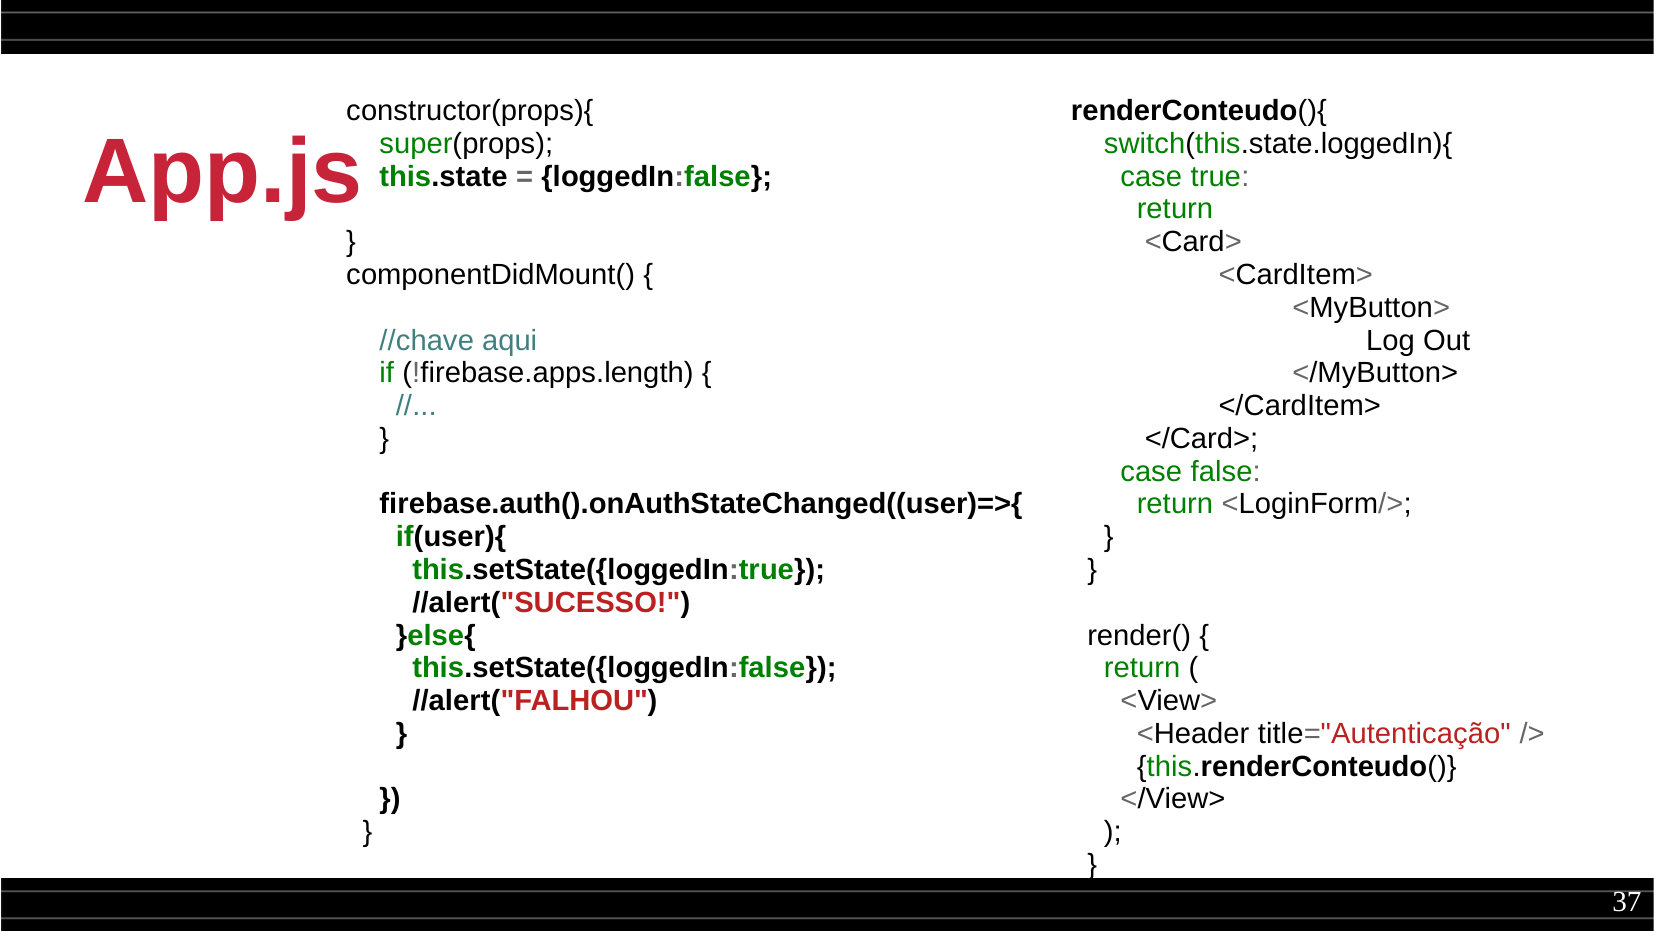

constructor(props){
 super(props);
 this.state = {loggedIn:false};
}
componentDidMount() {
 //chave aqui
 if (!firebase.apps.length) {
 //...
 }
 firebase.auth().onAuthStateChanged((user)=>{
 if(user){
 this.setState({loggedIn:true});
 //alert("SUCESSO!")
 }else{
 this.setState({loggedIn:false});
 //alert("FALHOU")
 }
 })
 }
renderConteudo(){
 switch(this.state.loggedIn){
 case true:
 return
	<Card>
		<CardItem>
			<MyButton>
				Log Out
			</MyButton>
		</CardItem>
	</Card>;
 case false:
 return <LoginForm/>;
 }
 }
 render() {
 return (
 <View>
 <Header title="Autenticação" />
 {this.renderConteudo()}
 </View>
 );
 }
# App.js